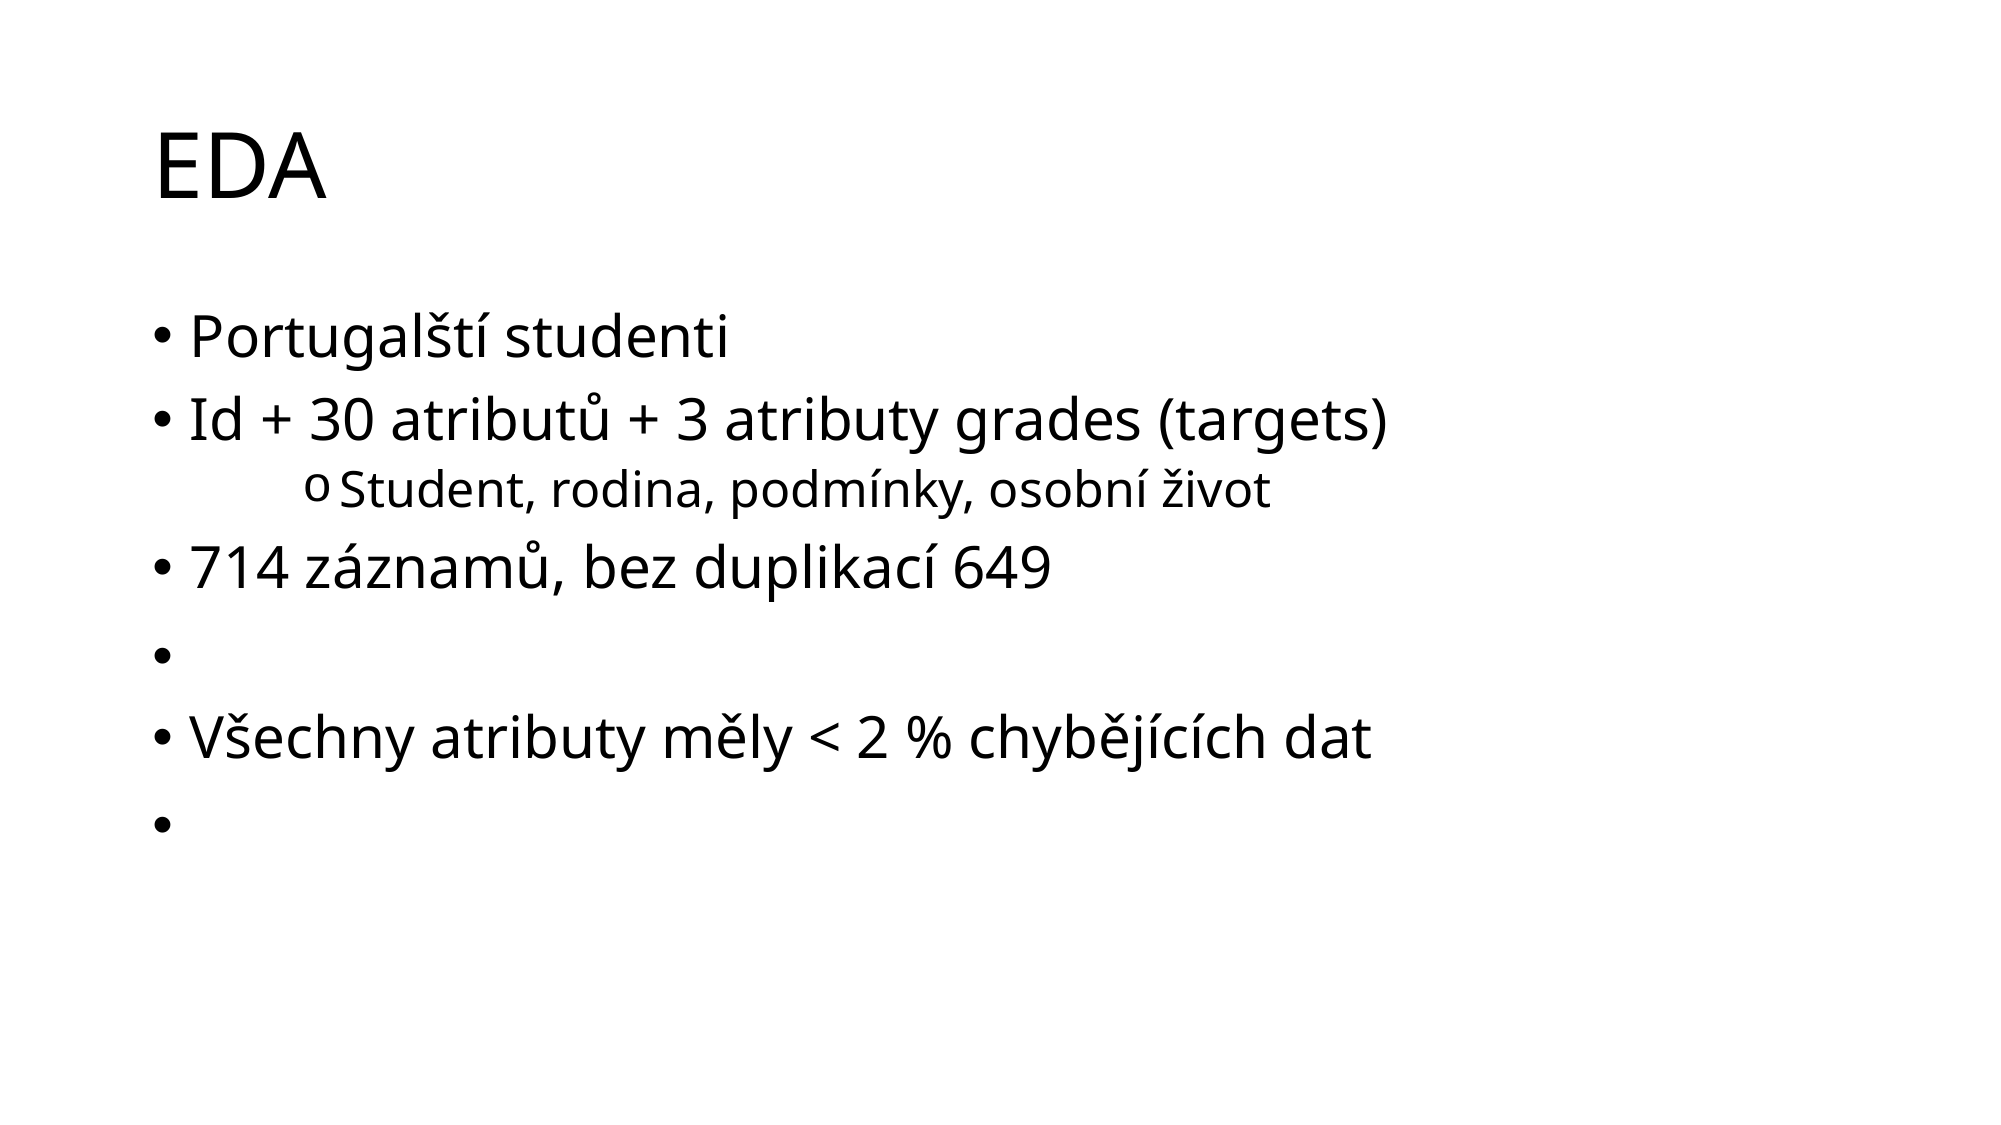

# EDA
Portugalští studenti
Id + 30 atributů + 3 atributy grades (targets)
Student, rodina, podmínky, osobní život
714 záznamů, bez duplikací 649
Všechny atributy měly < 2 % chybějících dat